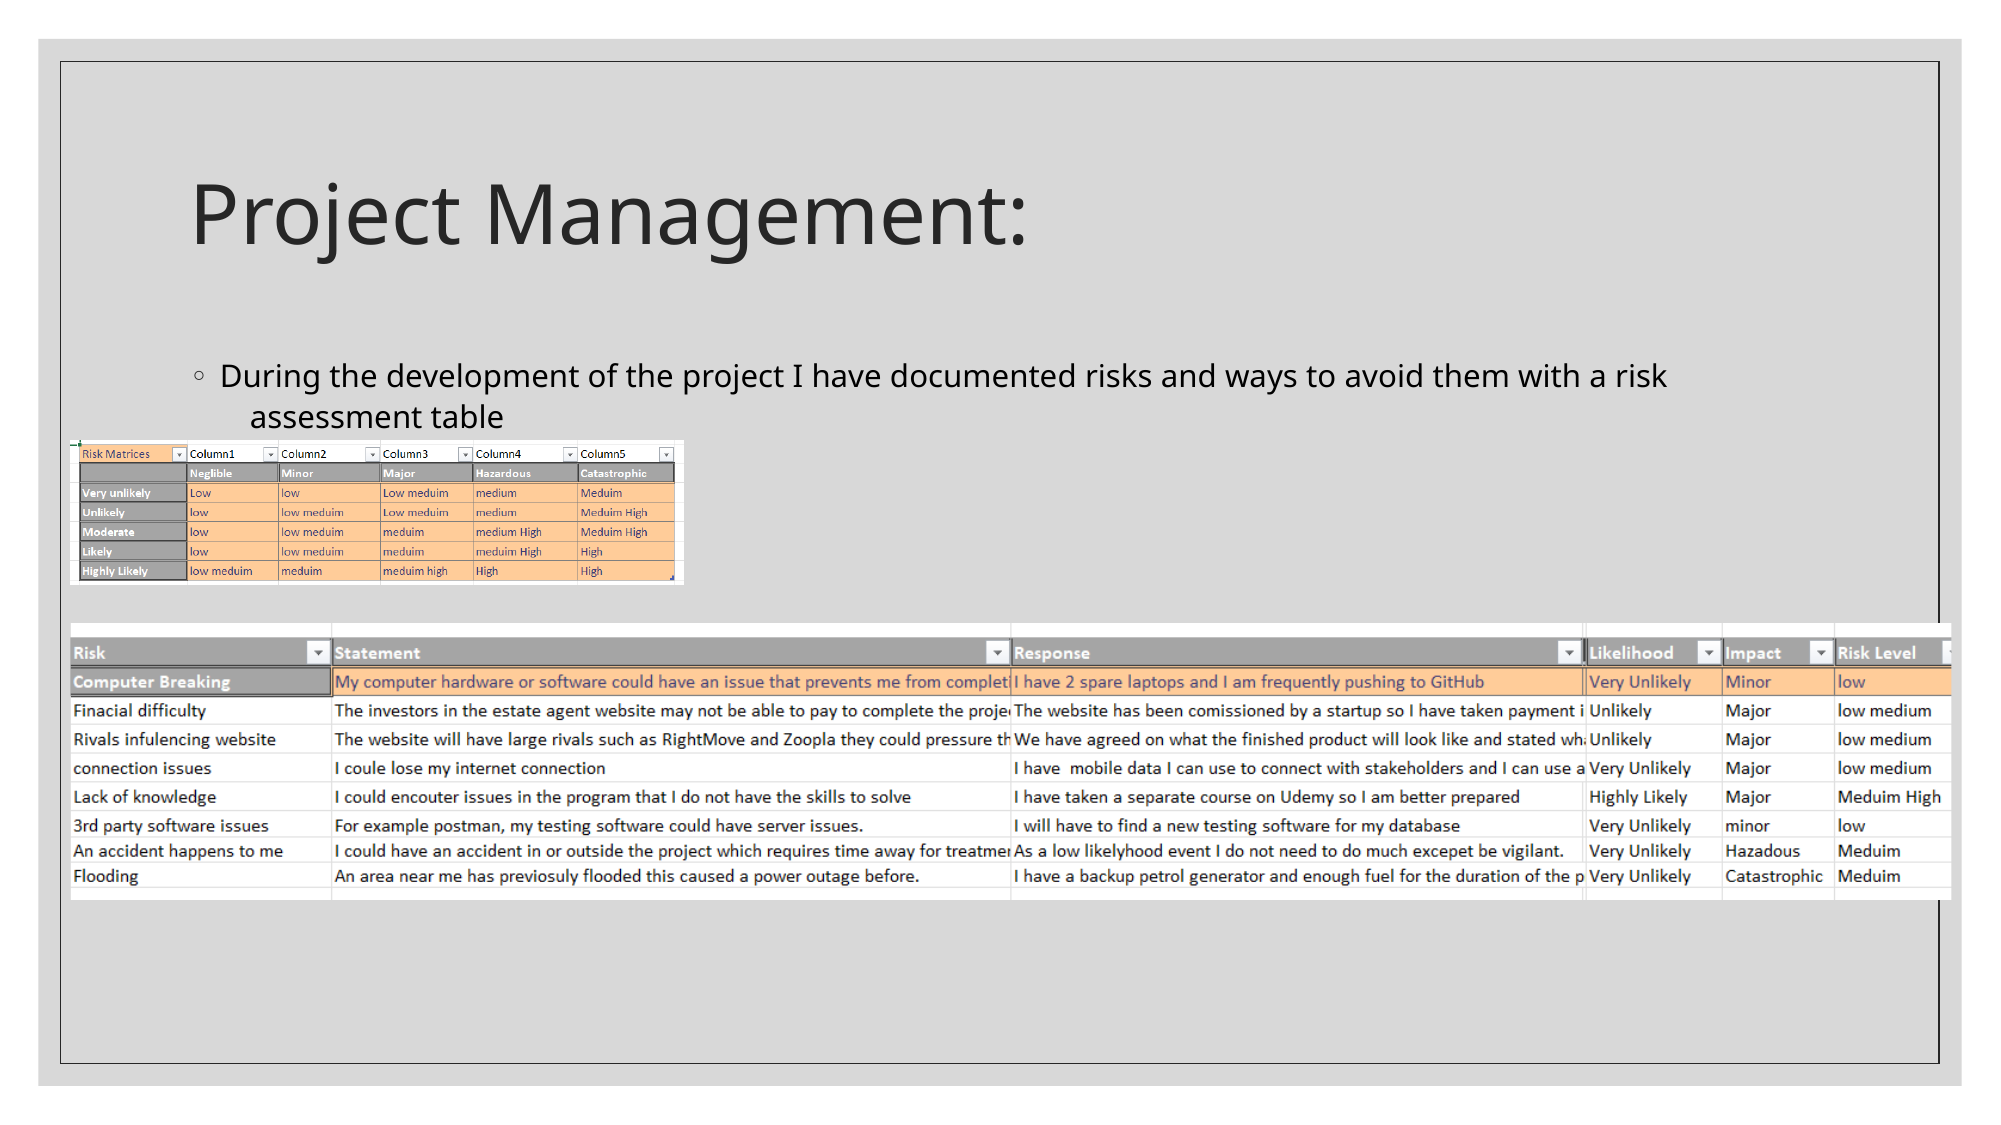

# Project Management:
During the development of the project I have documented risks and ways to avoid them with a risk assessment table